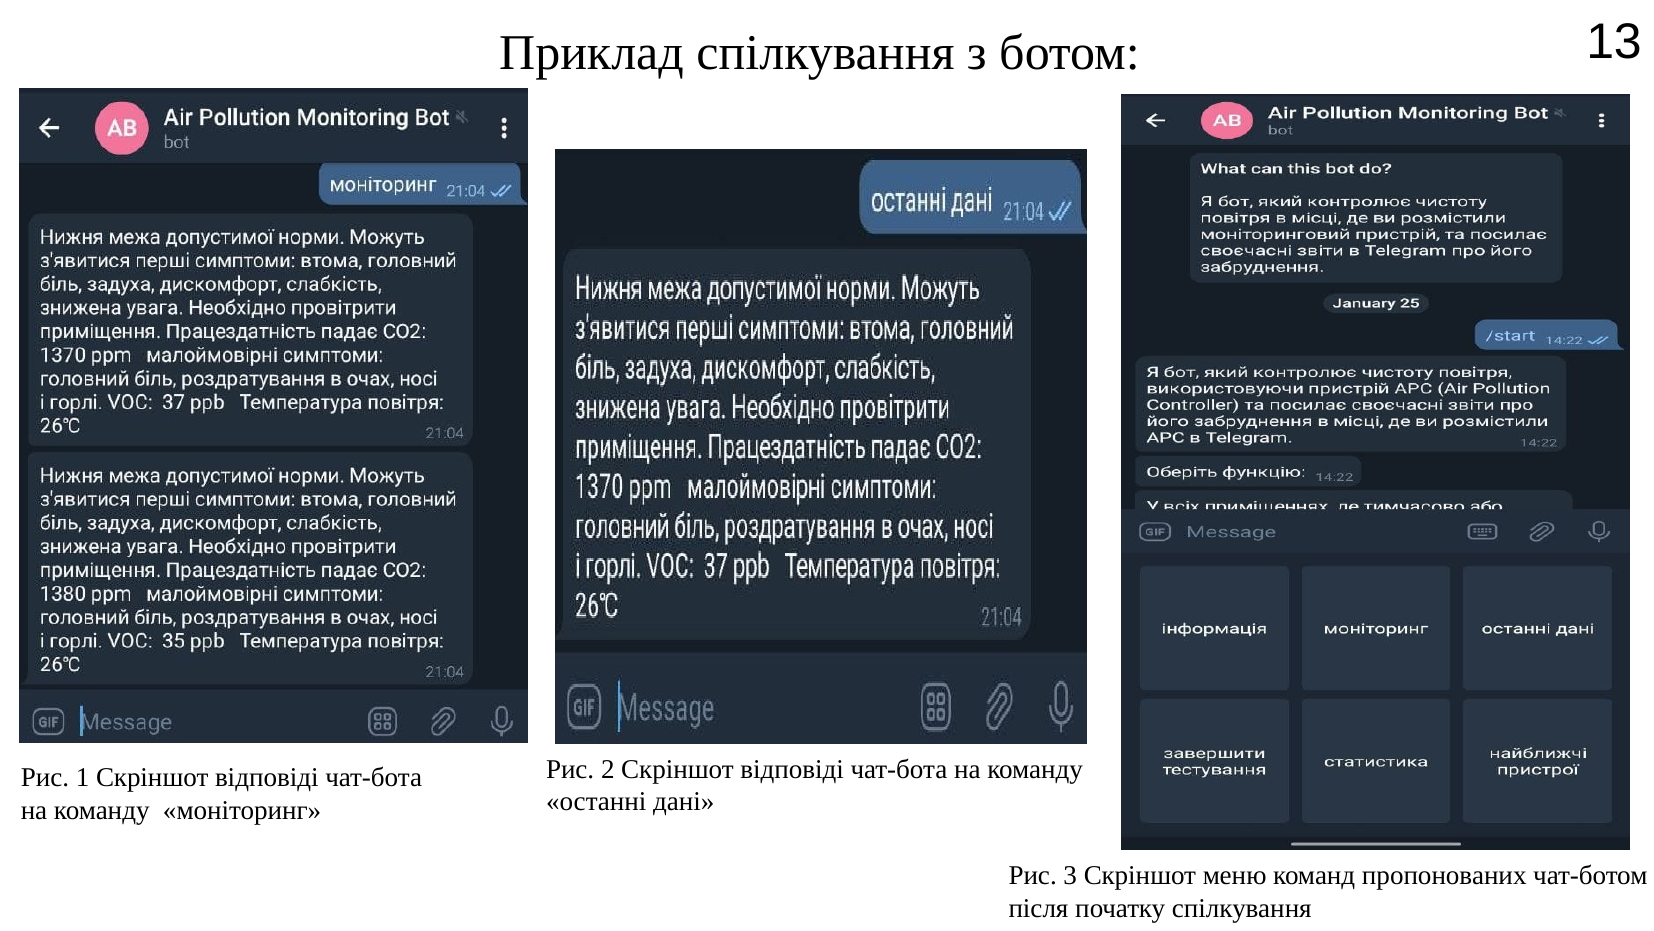

Приклад спілкування з ботом:
Рис. 2 Скріншот відповіді чат-бота на команду «останні дані»
Рис. 1 Скріншот відповіді чат-бота на команду «моніторинг»
Рис. 3 Скріншот меню команд пропонованих чат-ботом після початку спілкування